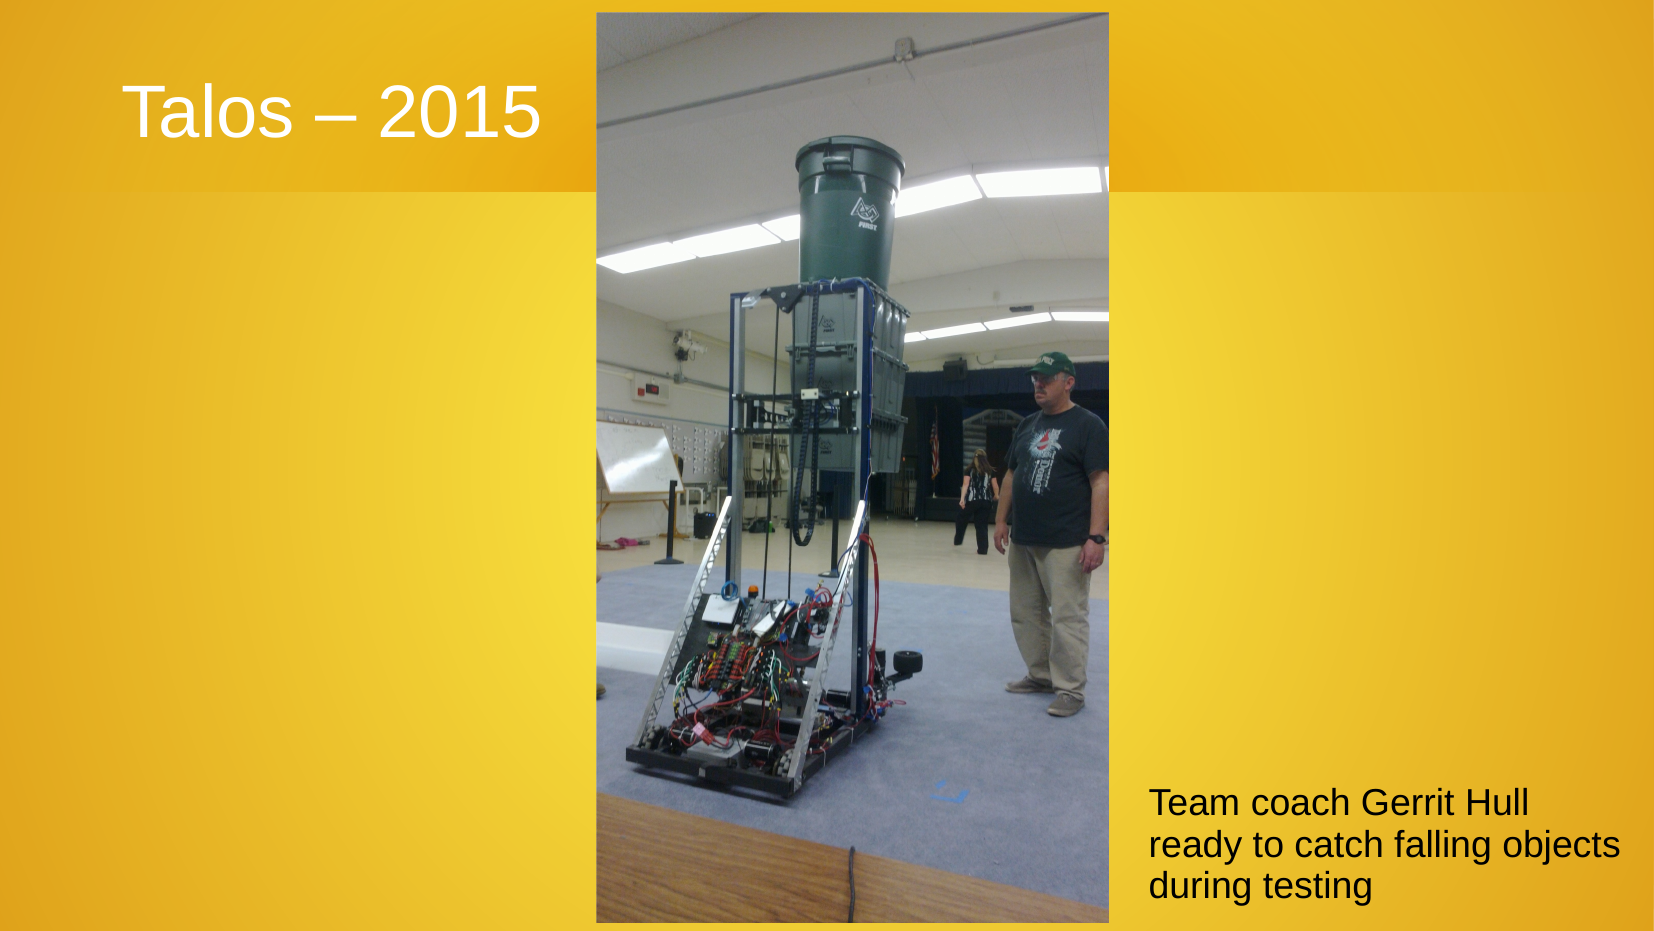

# Talos – 2015
Team coach Gerrit Hull ready to catch falling objects during testing